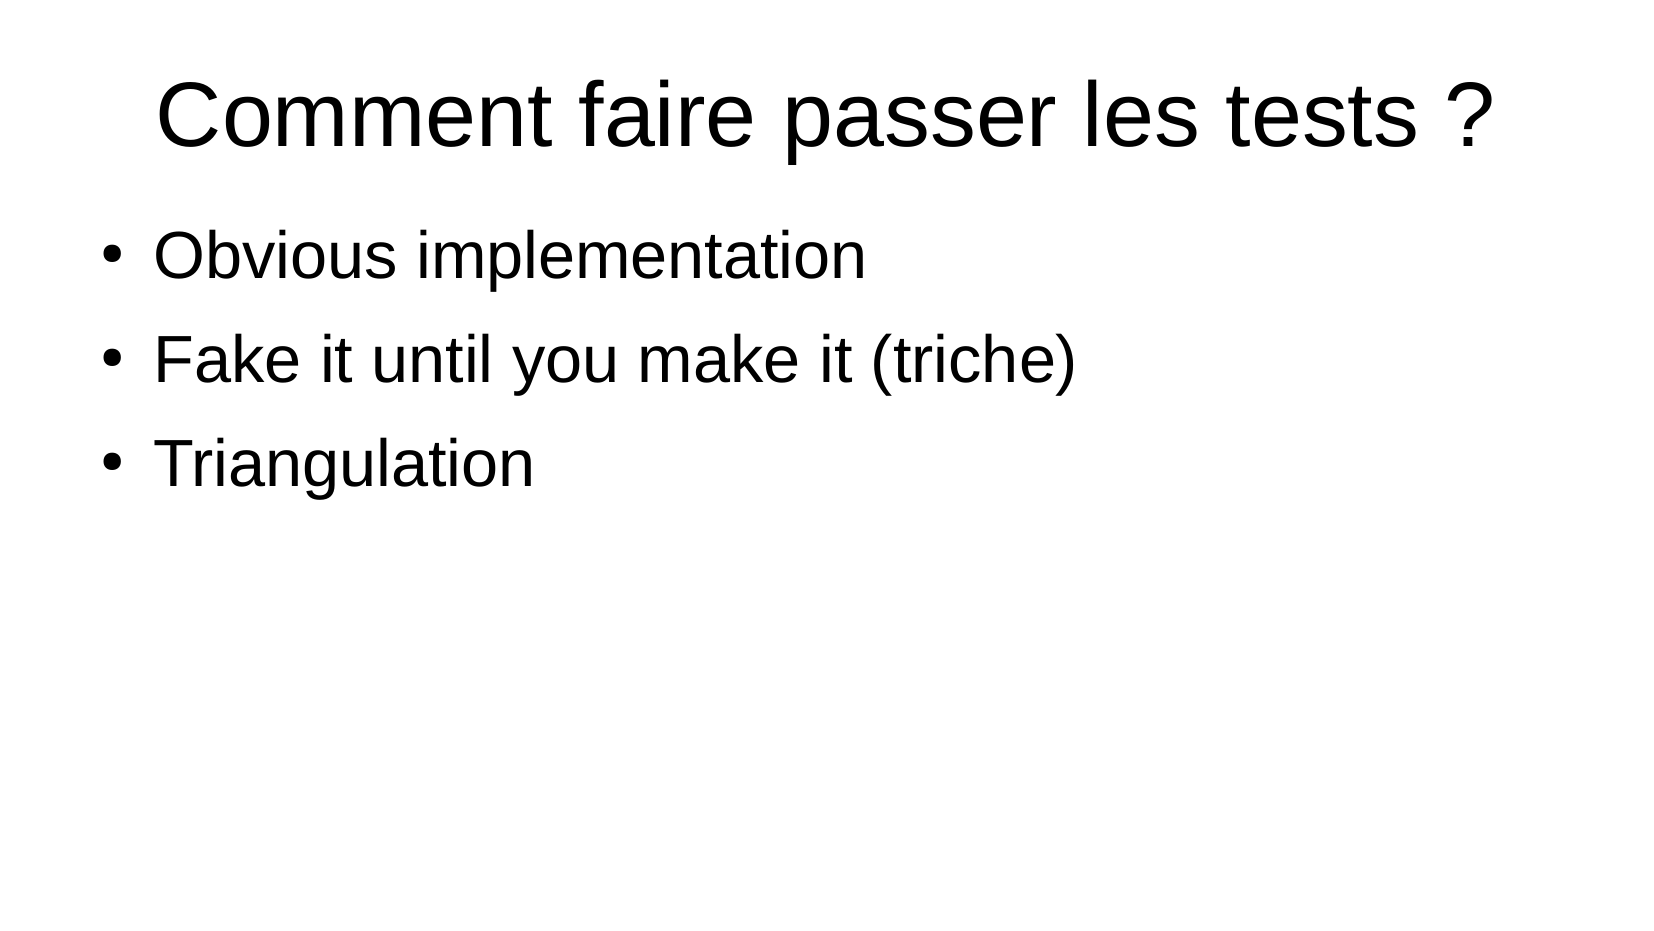

# Comment faire passer les tests ?
Obvious implementation
Fake it until you make it (triche)
Triangulation